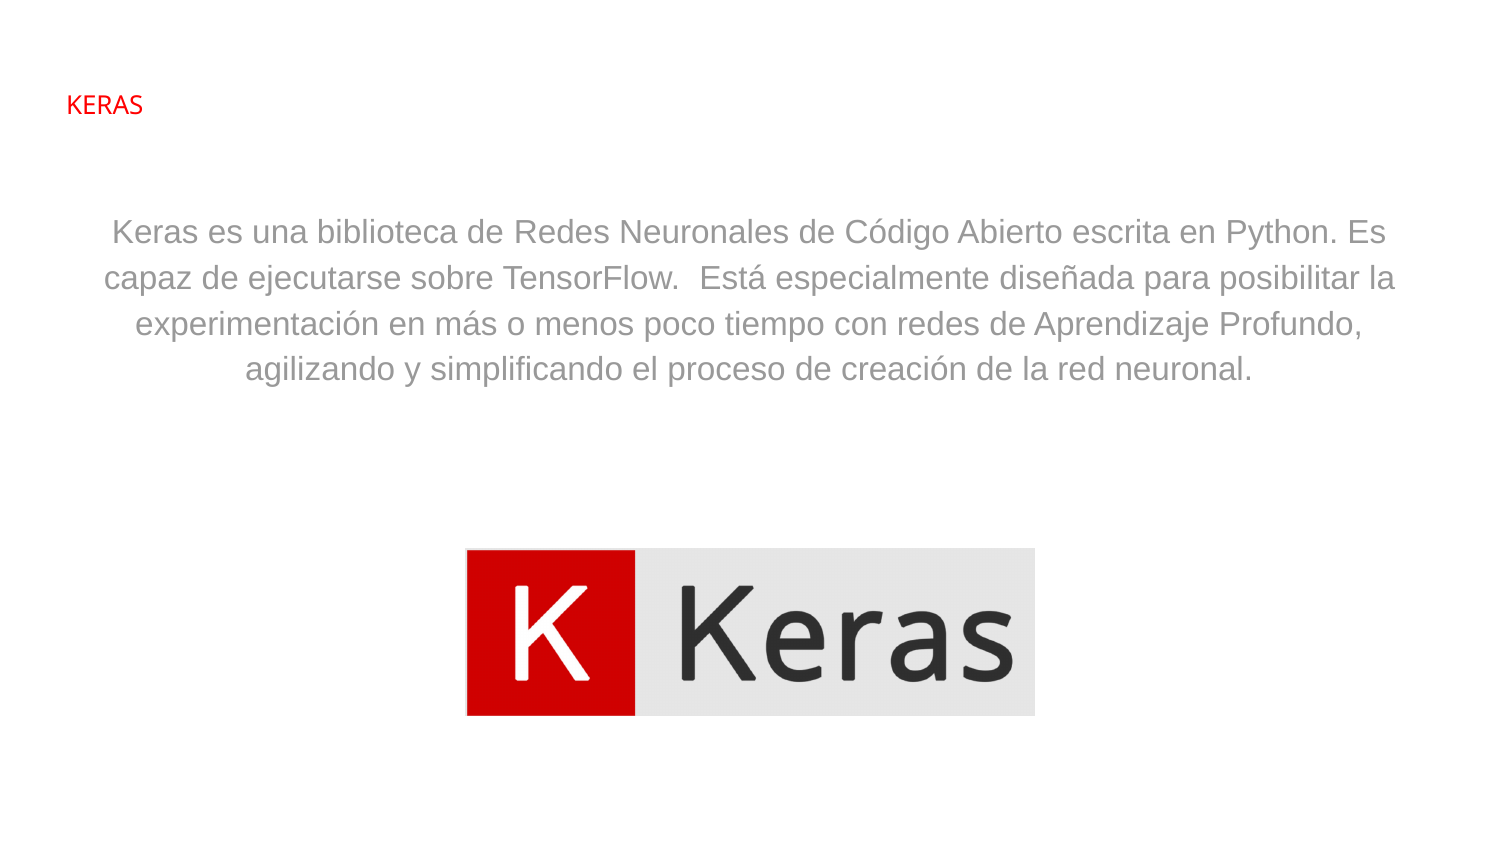

KERAS
# Keras es una biblioteca de Redes Neuronales de Código Abierto escrita en Python. Es capaz de ejecutarse sobre TensorFlow. ​ Está especialmente diseñada para posibilitar la experimentación en más o menos poco tiempo con redes de Aprendizaje Profundo, agilizando y simplificando el proceso de creación de la red neuronal.